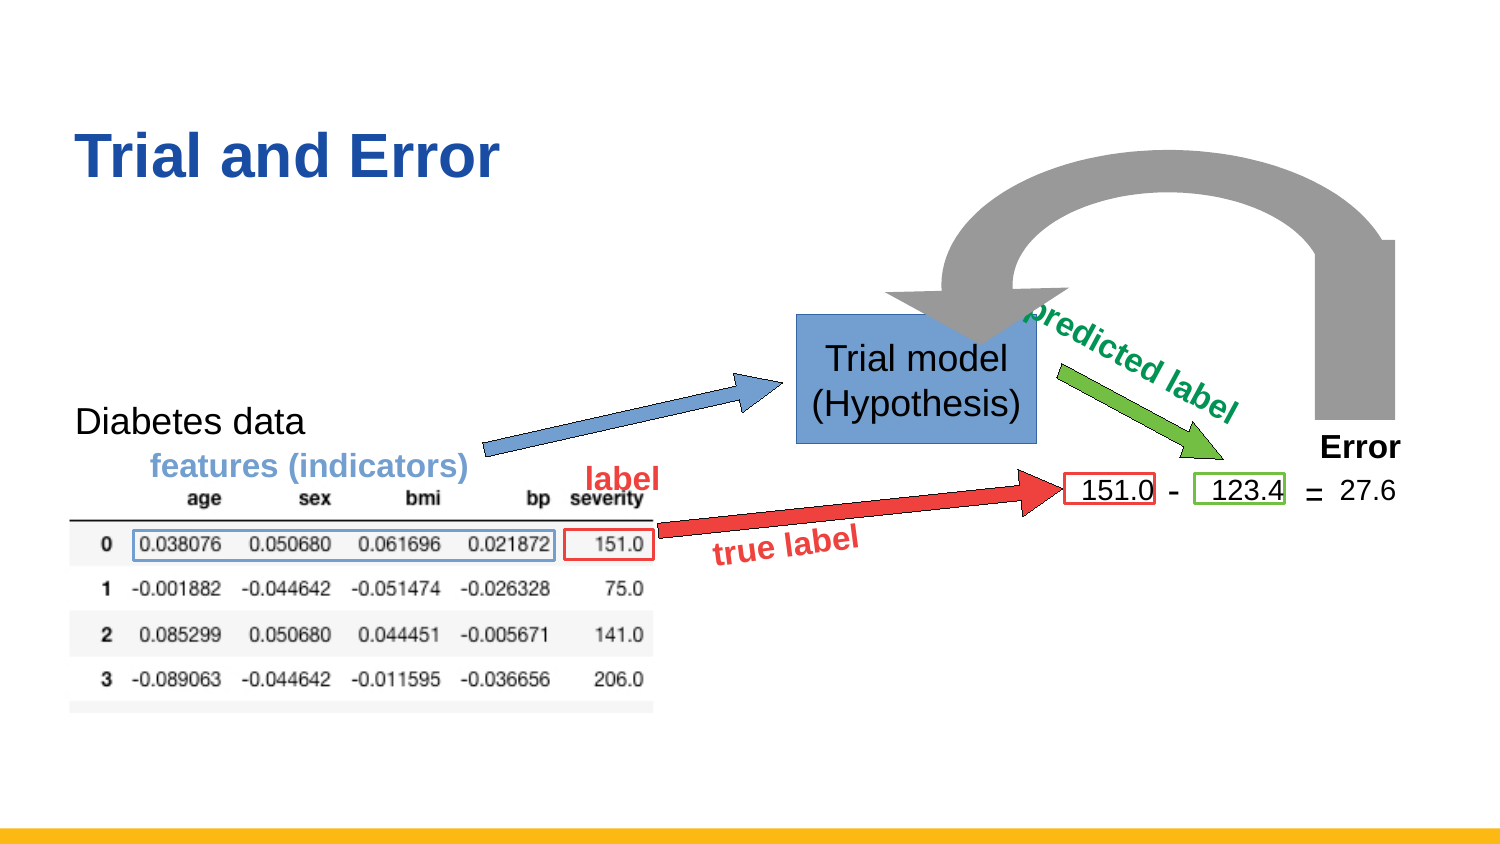

Trial and Error
Trial model
(Hypothesis)
predicted label
Diabetes data
Error
features (indicators)
label
-
=
151.0
123.4
27.6
true label